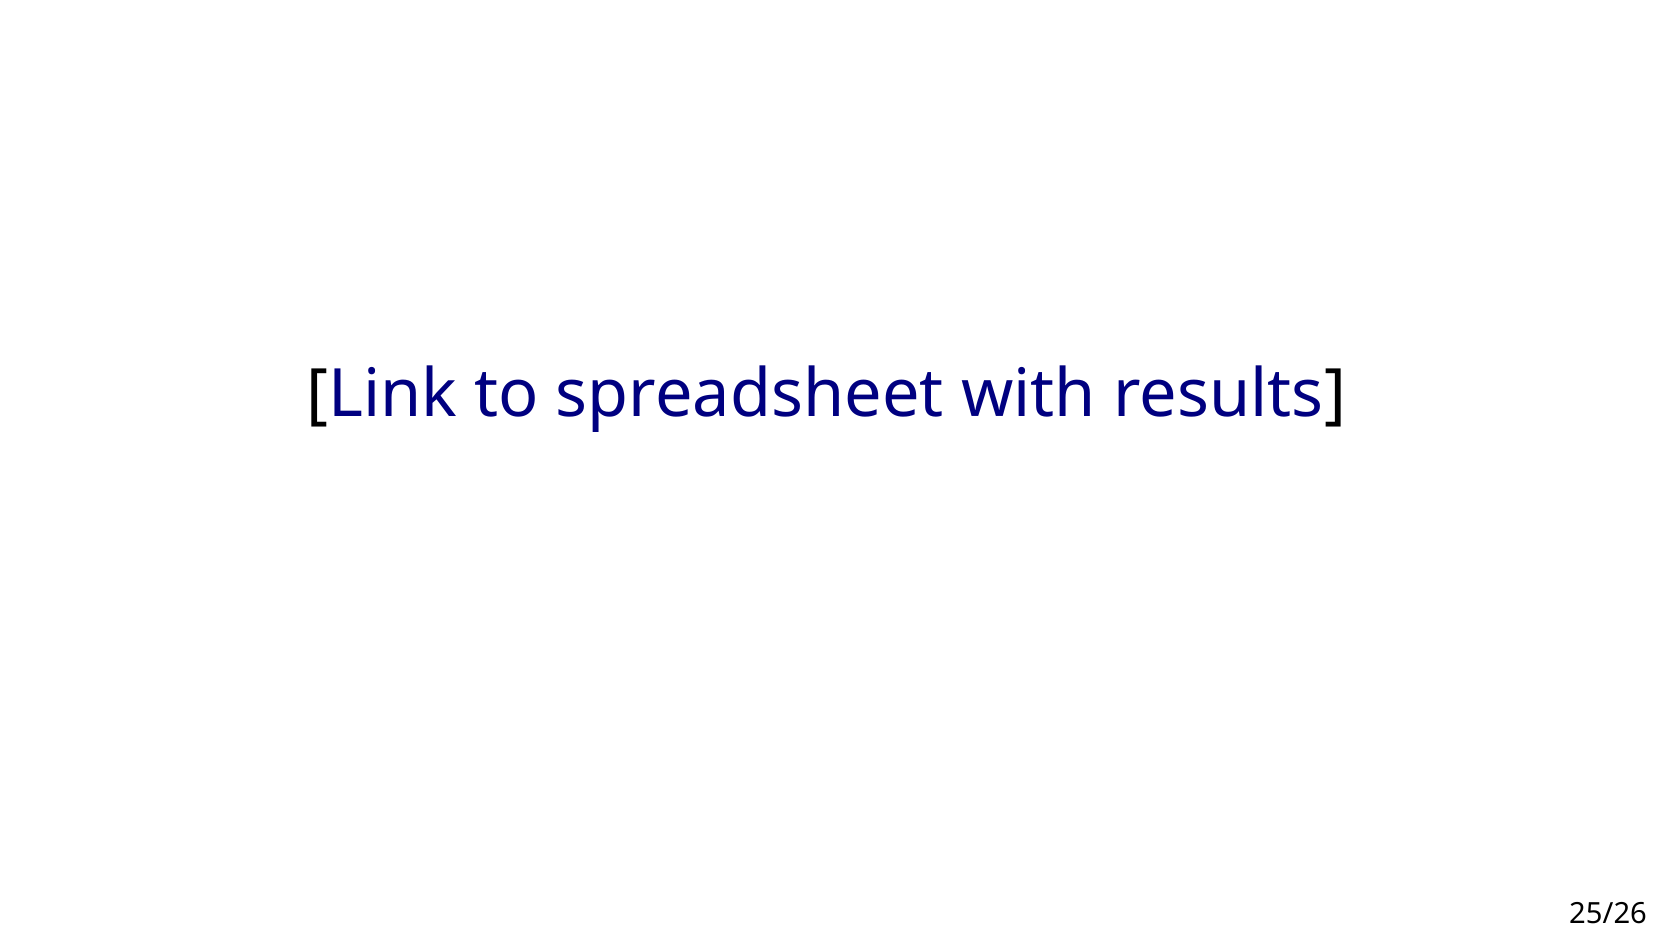

# [Link to spreadsheet with results]
25